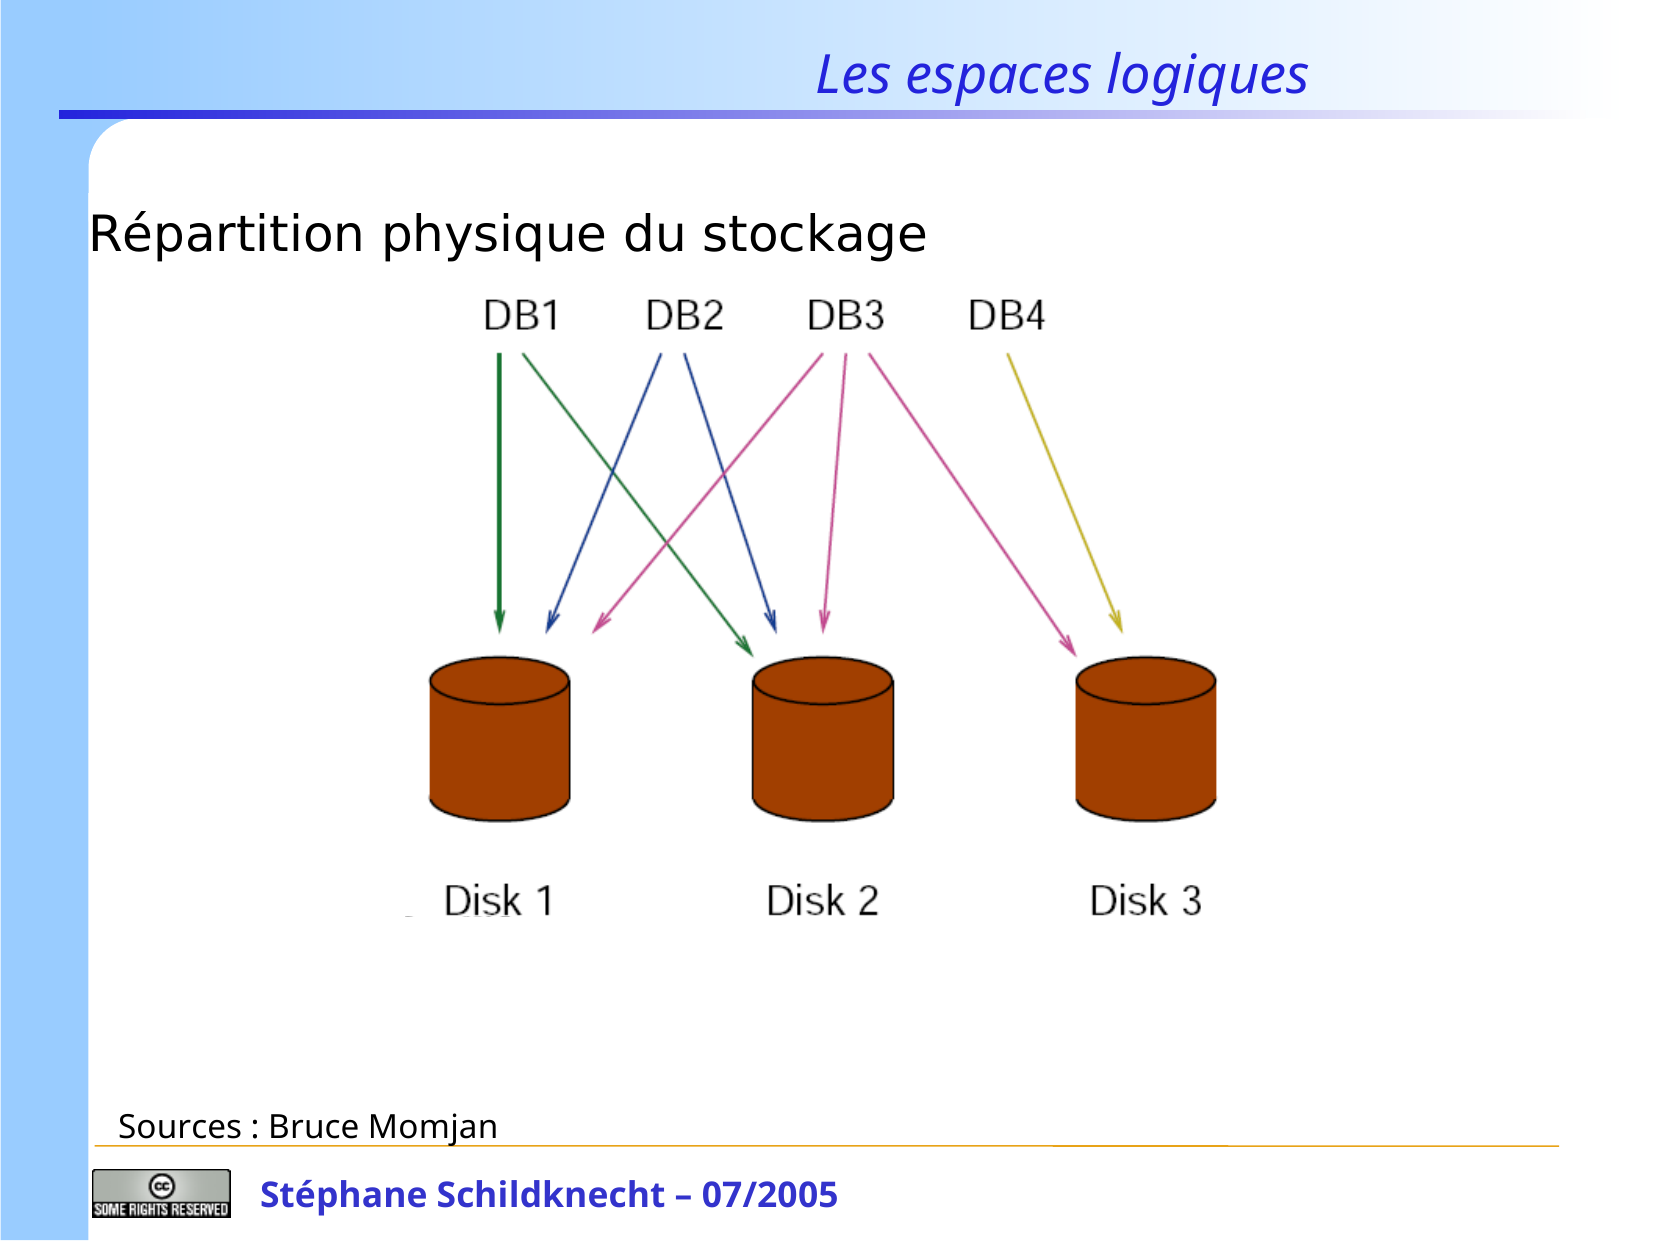

# Les espaces logiques
Répartition physique du stockage
Sources : Bruce Momjan